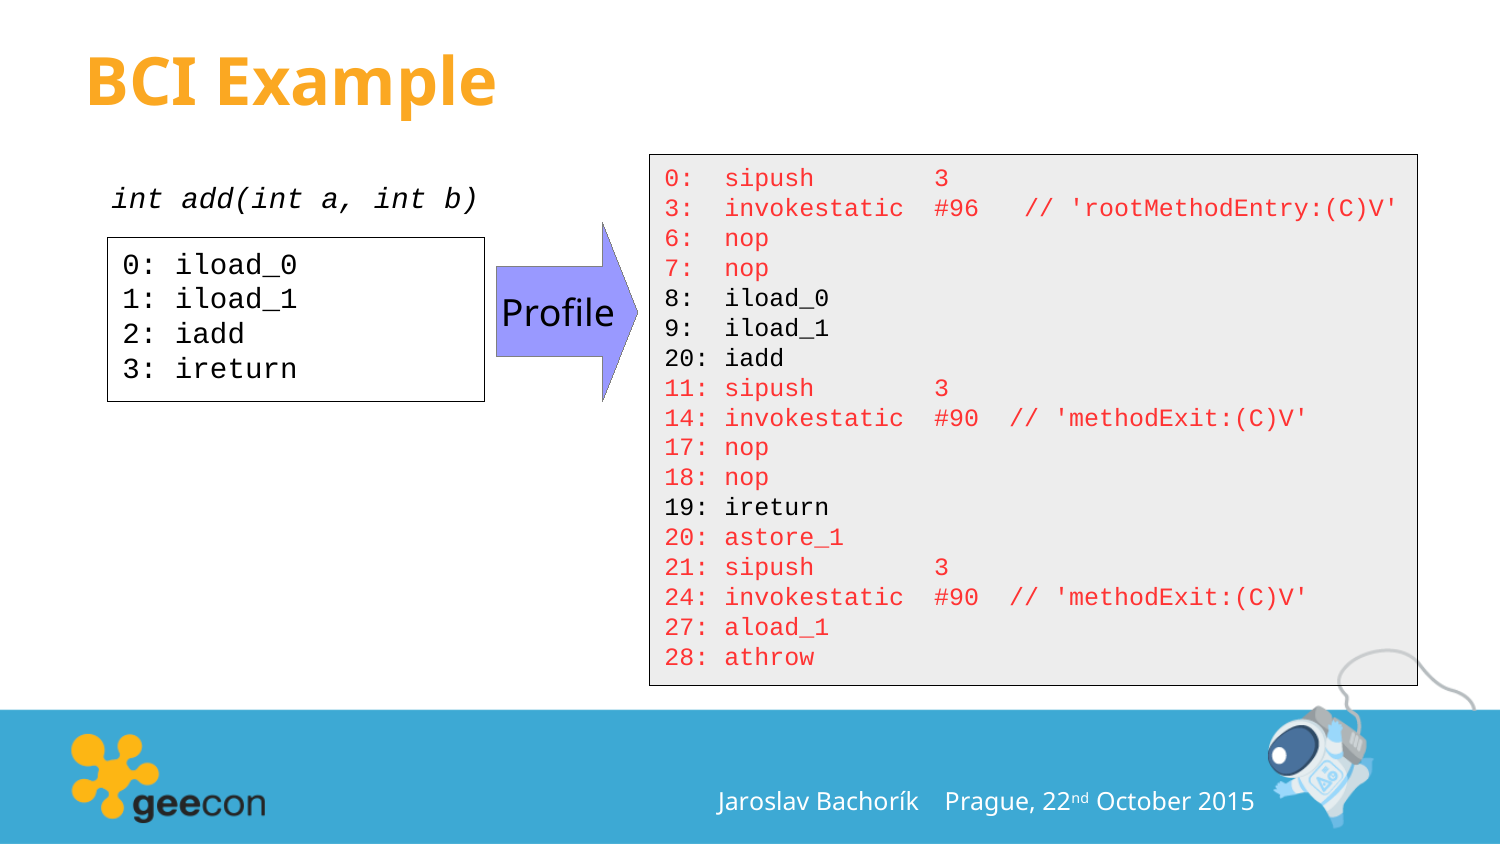

# BCI Example
0: sipush 3
3: invokestatic #96 // 'rootMethodEntry:(C)V'
6: nop
7: nop
8: iload_0
9: iload_1
20: iadd
11: sipush 3
14: invokestatic #90 // 'methodExit:(C)V'
17: nop
18: nop
19: ireturn
20: astore_1
21: sipush 3
24: invokestatic #90 // 'methodExit:(C)V'
27: aload_1
28: athrow
int add(int a, int b)
Profile
0: iload_0
1: iload_1
2: iadd
3: ireturn
Jaroslav Bachorík Prague, 22nd October 2015